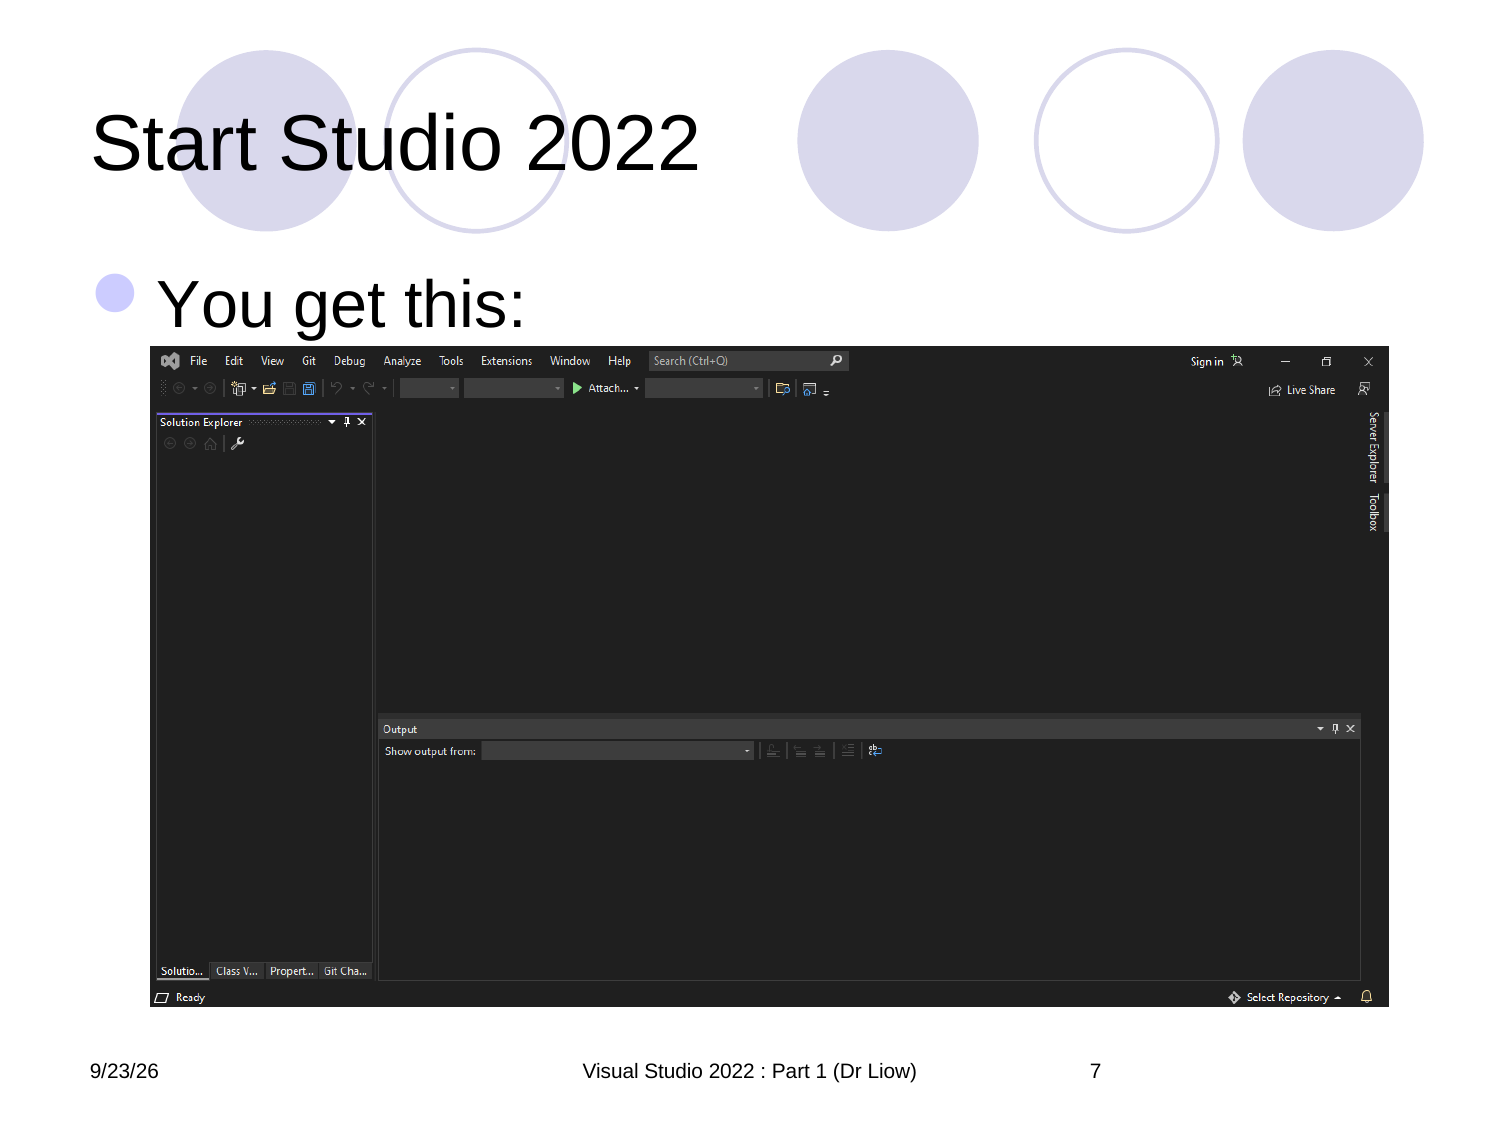

# Start Studio 2022
You get this:
Visual Studio 2022 : Part 1 (Dr Liow)